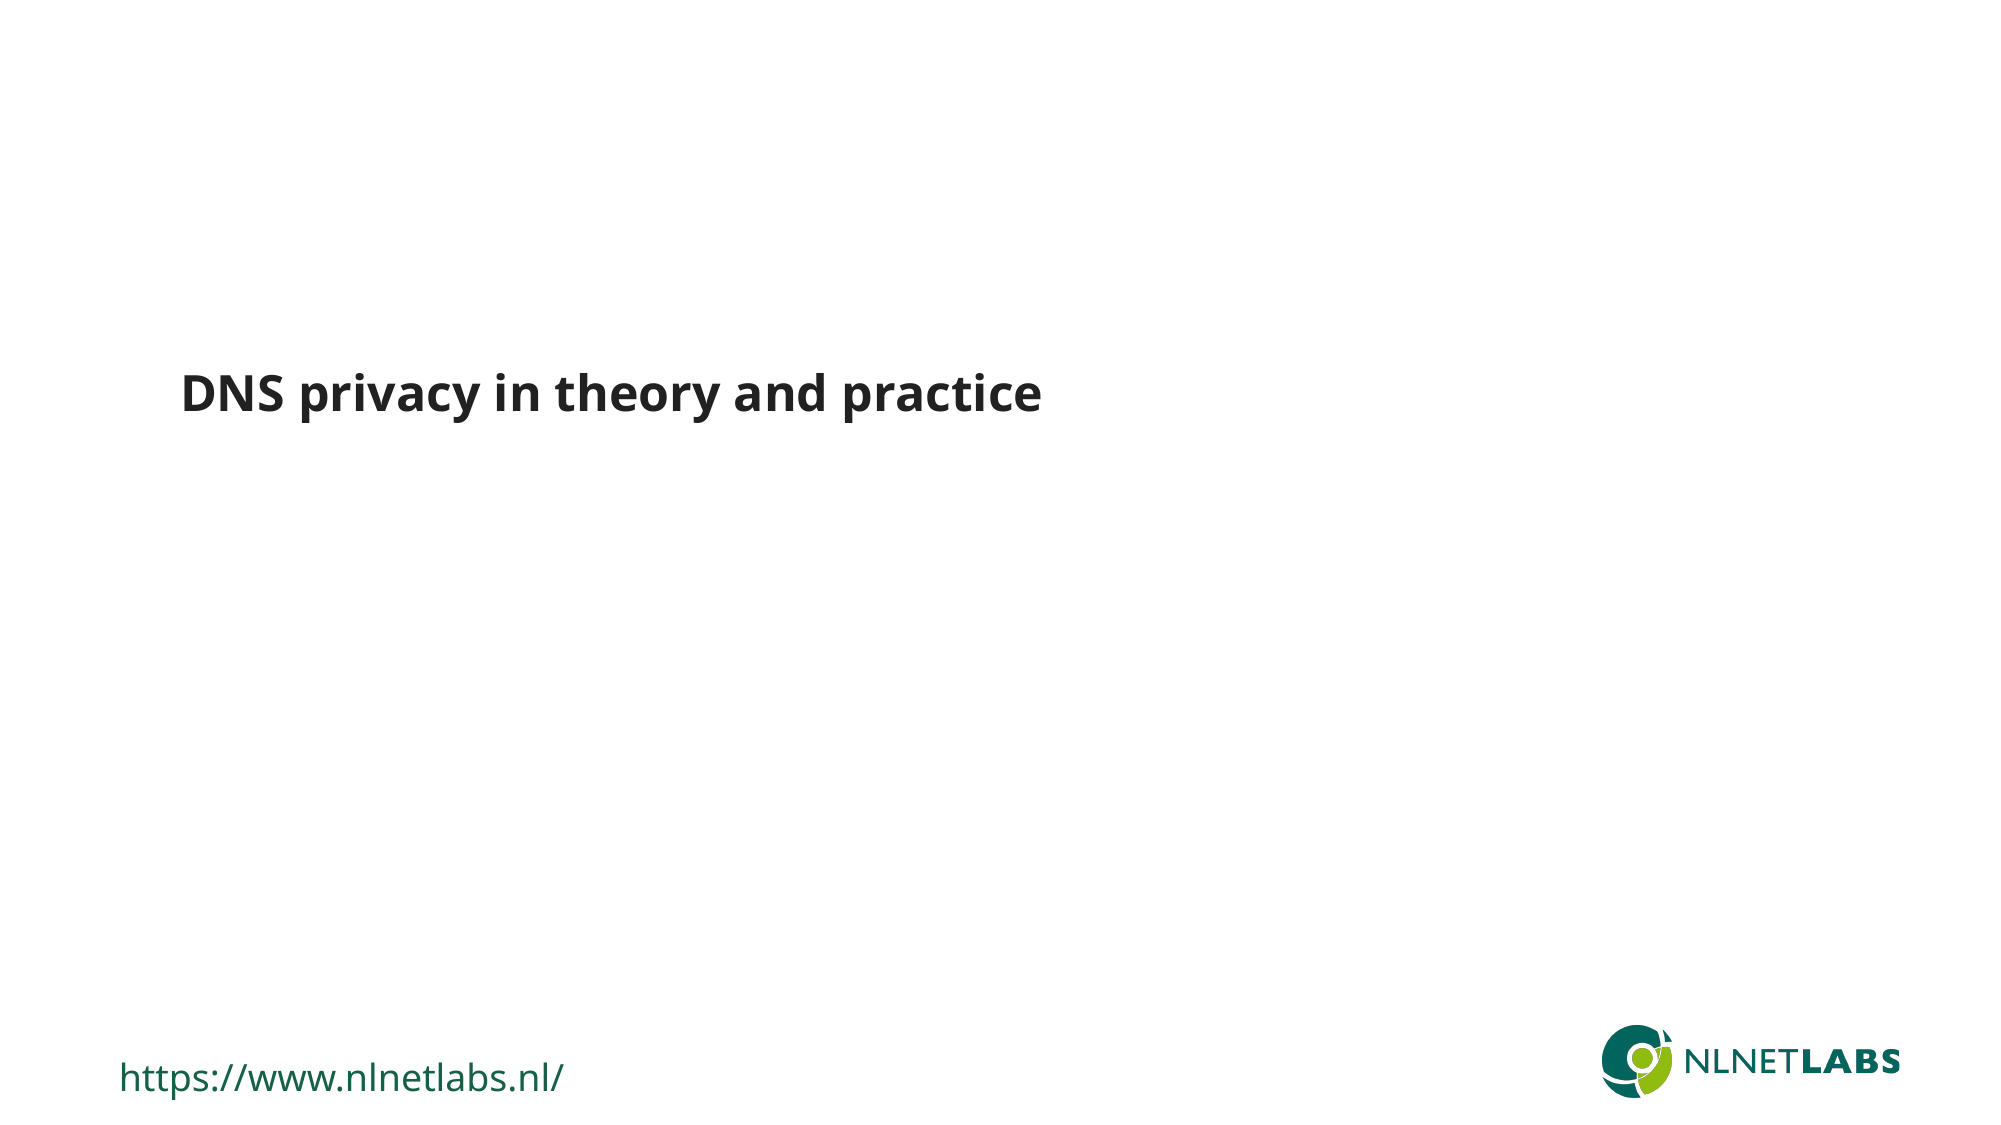

# DNS privacy in theory and practice